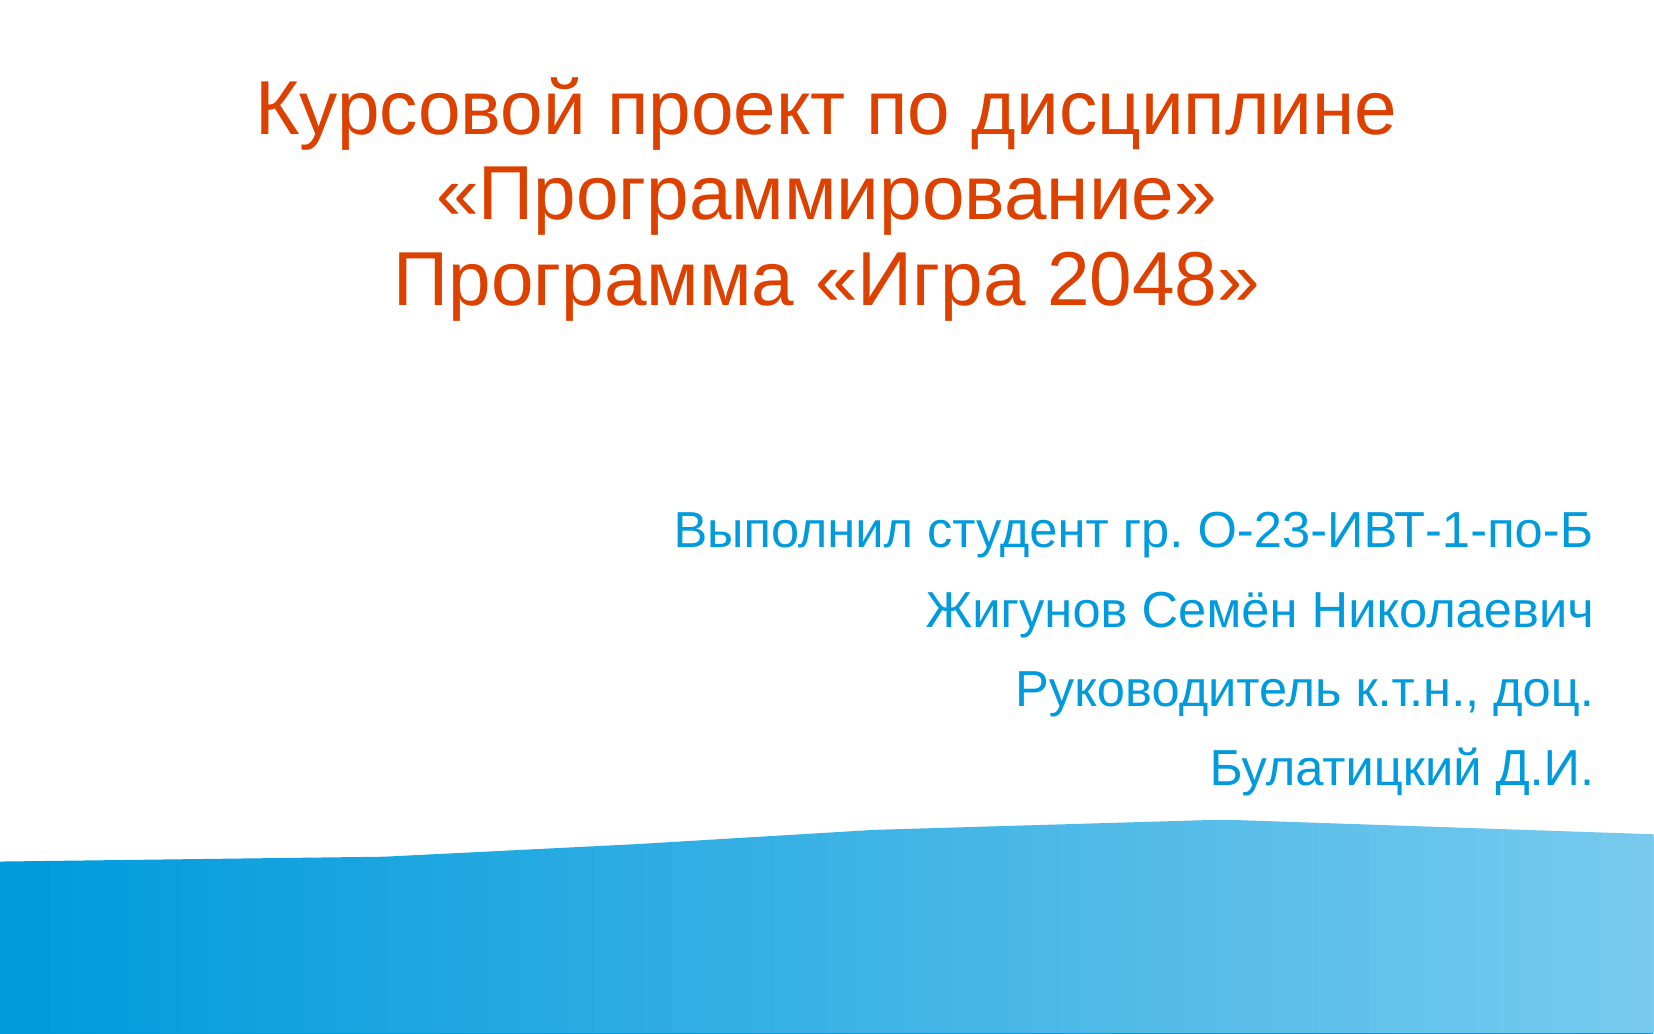

# Курсовой проект по дисциплине «Программирование» Программа «Игра 2048»
Выполнил студент гр. О-23-ИВТ-1-по-Б
Жигунов Семён Николаевич
Руководитель к.т.н., доц.
Булатицкий Д.И.